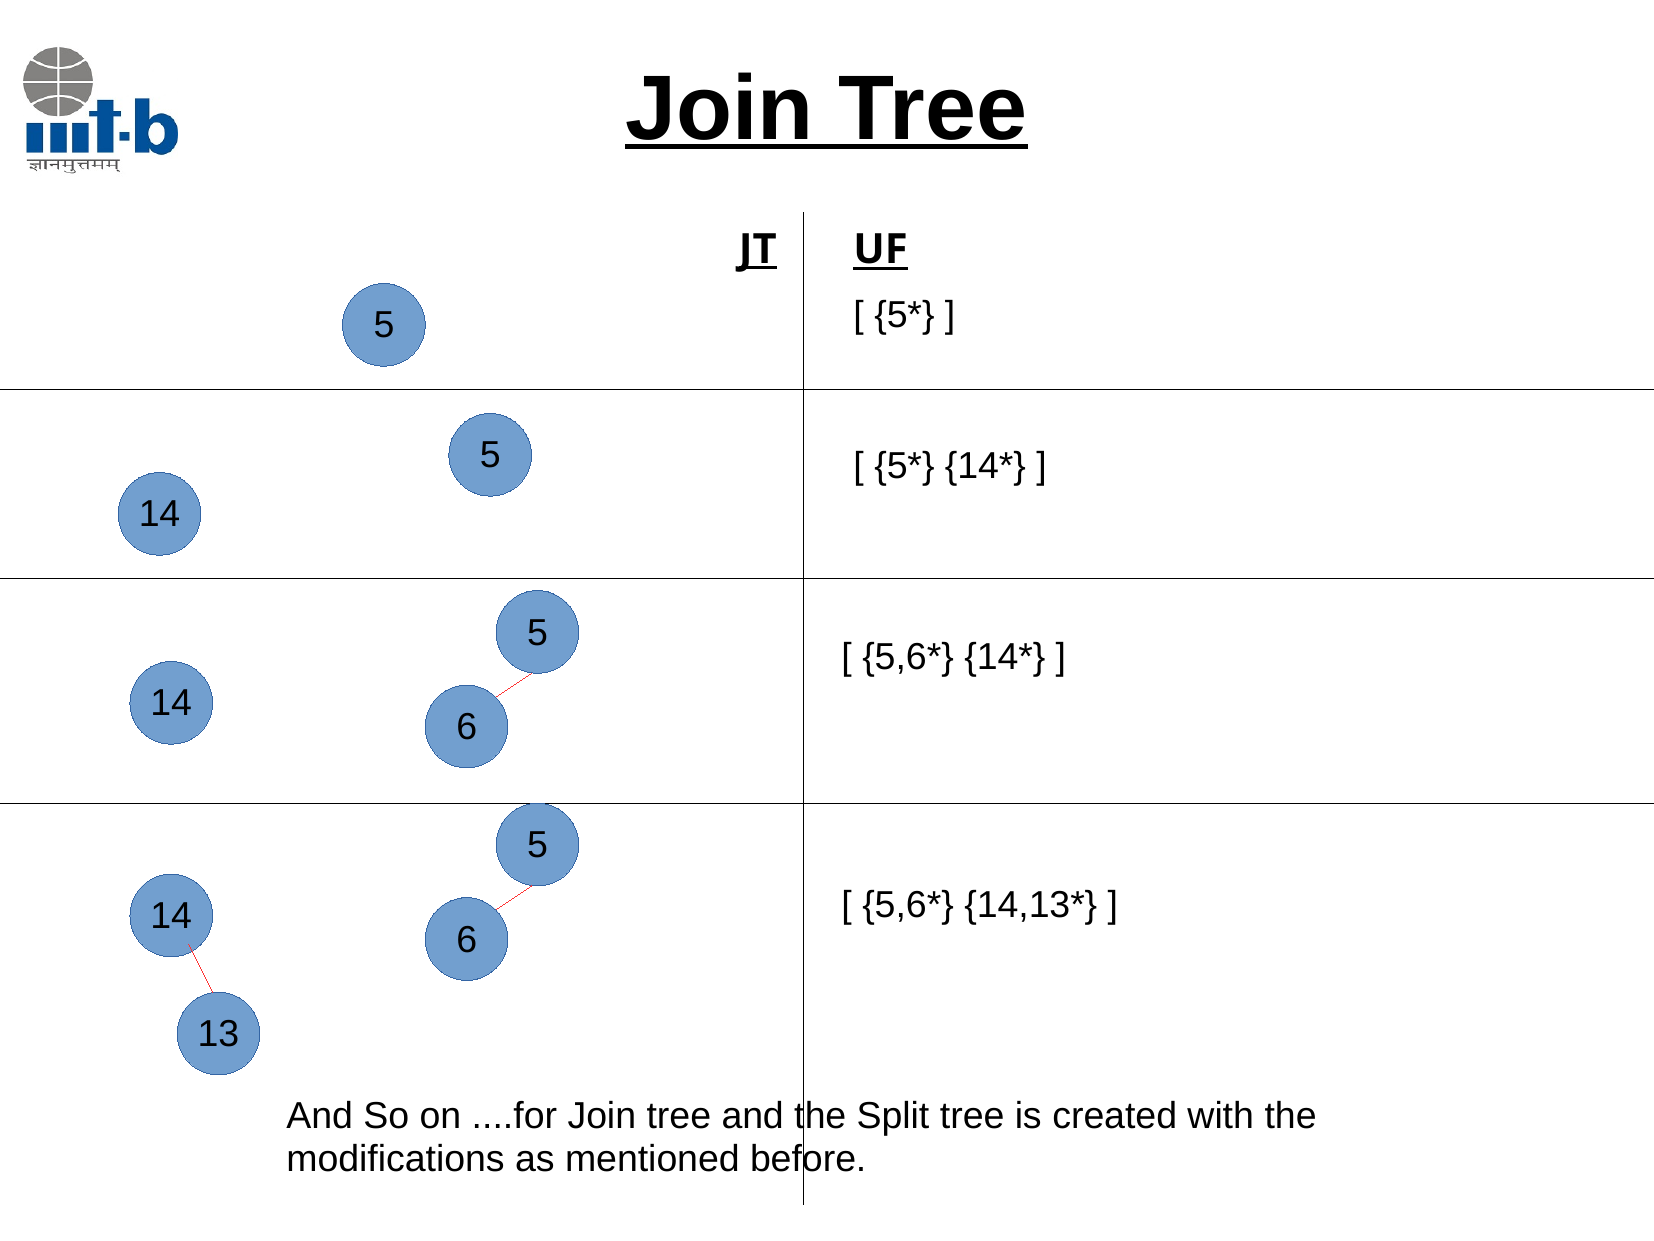

# Join Tree
JT
UF
5
[ {5*} ]
5
[ {5*} {14*} ]
14
5
[ {5,6*} {14*} ]
14
6
5
14
[ {5,6*} {14,13*} ]
6
13
And So on ....for Join tree and the Split tree is created with the modifications as mentioned before.